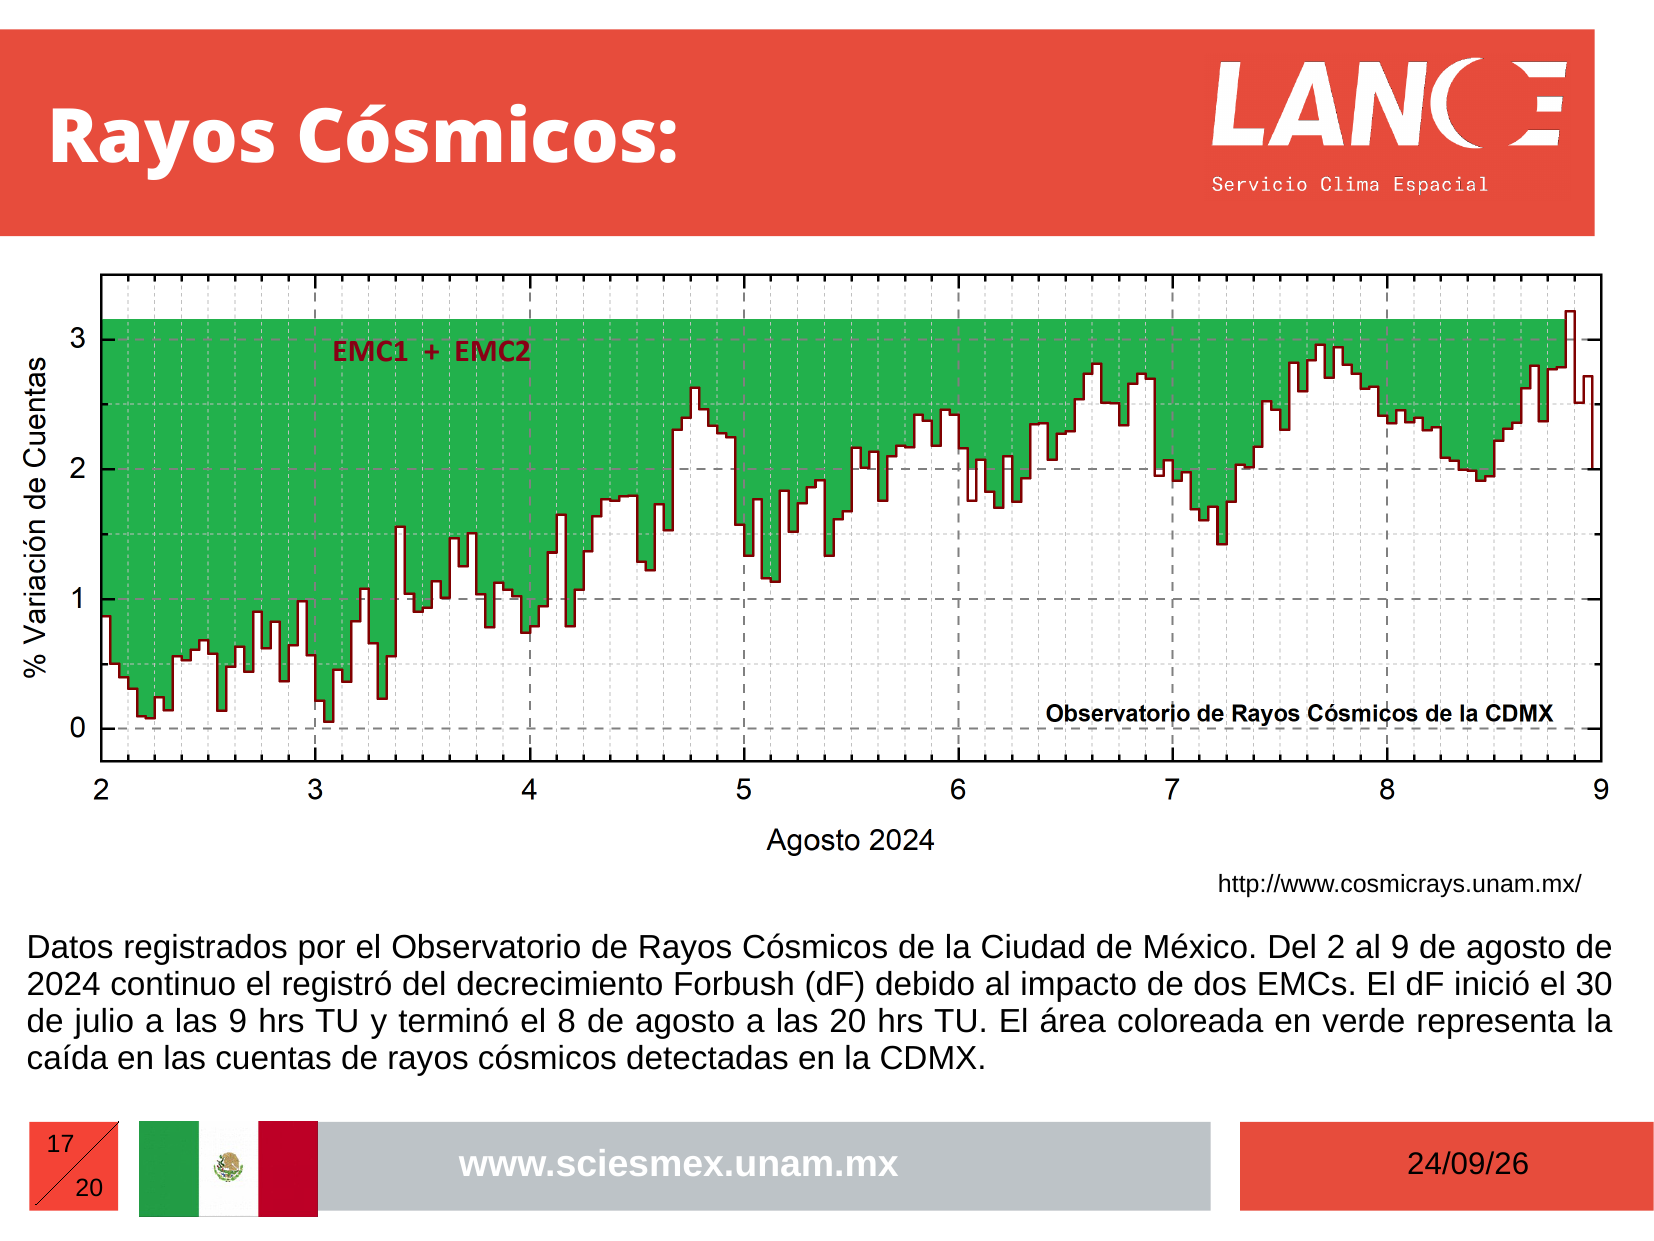

# Rayos Cósmicos:
http://www.cosmicrays.unam.mx/
Datos registrados por el Observatorio de Rayos Cósmicos de la Ciudad de México. Del 2 al 9 de agosto de 2024 continuo el registró del decrecimiento Forbush (dF) debido al impacto de dos EMCs. El dF inició el 30 de julio a las 9 hrs TU y terminó el 8 de agosto a las 20 hrs TU. El área coloreada en verde representa la caída en las cuentas de rayos cósmicos detectadas en la CDMX.
www.sciesmex.unam.mx
20